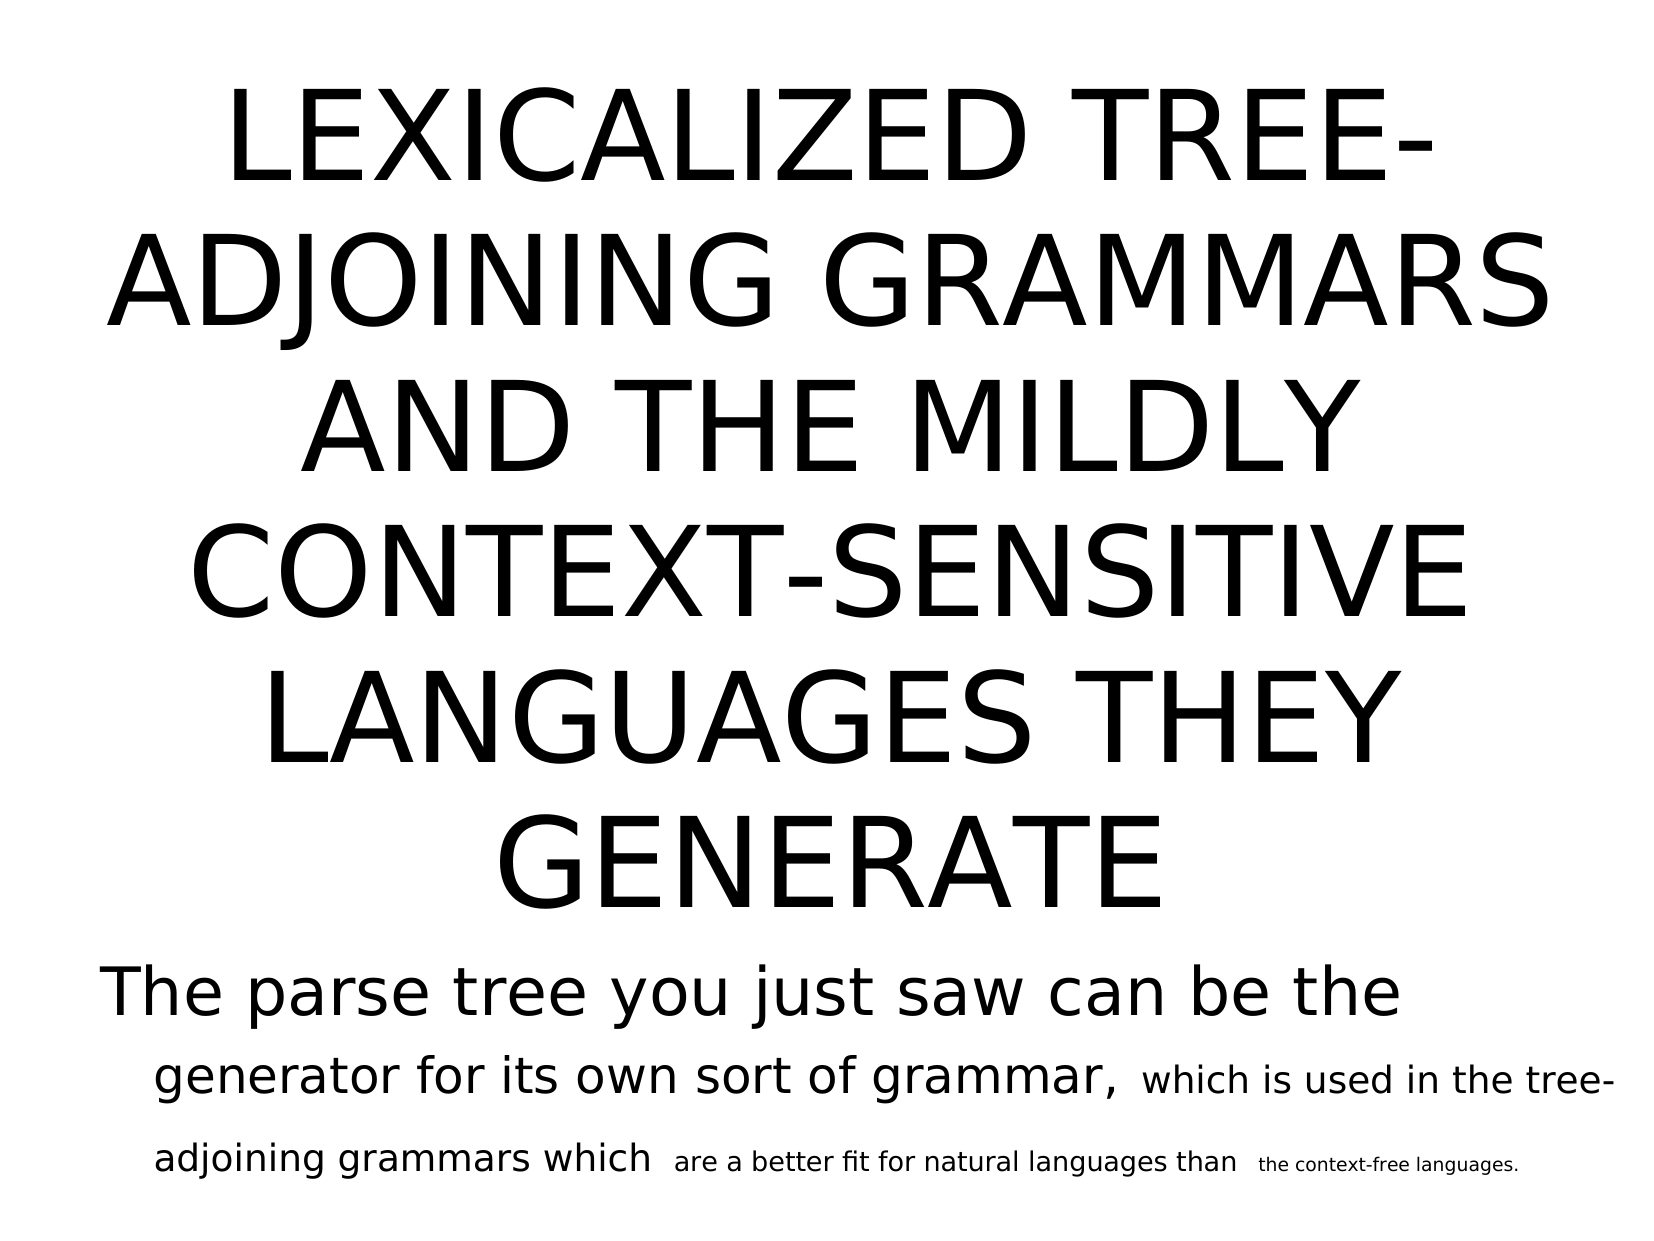

# LEXICALIZED TREE-ADJOINING GRAMMARS AND THE MILDLY CONTEXT-SENSITIVE LANGUAGES THEY GENERATE
The parse tree you just saw can be the generator for its own sort of grammar, which is used in the tree-adjoining grammars which are a better fit for natural languages than the context-free languages.